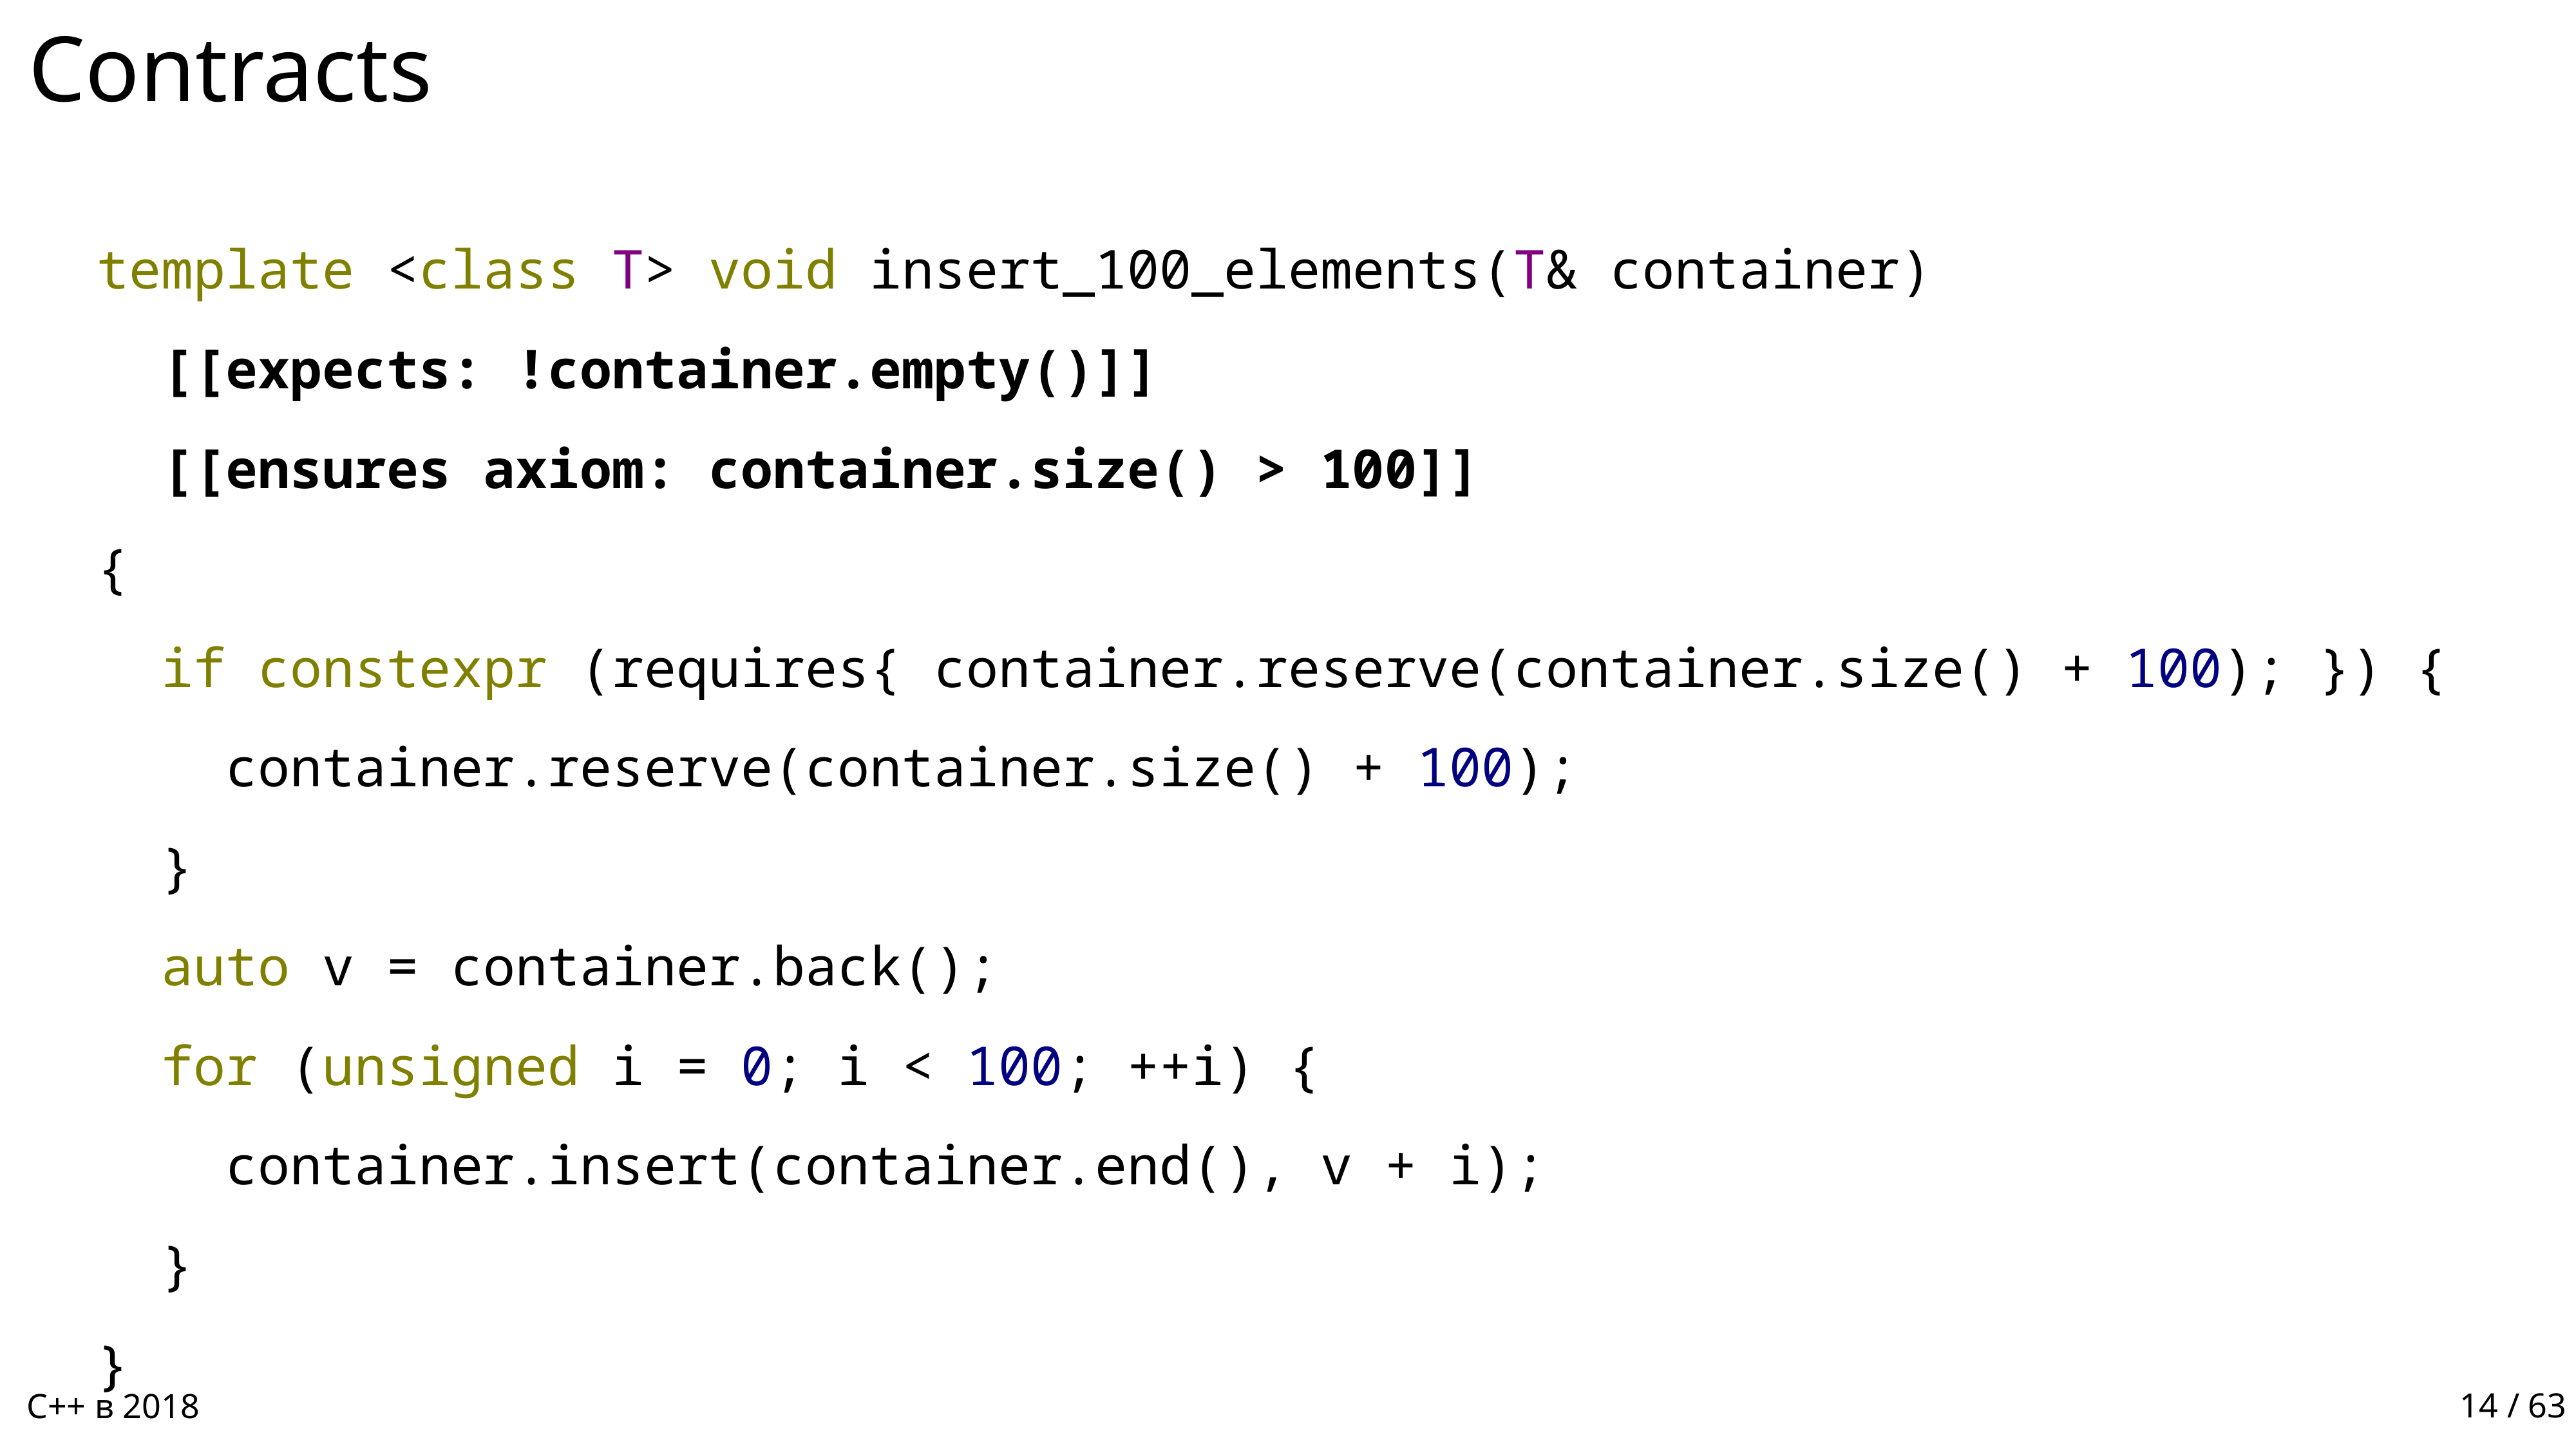

# Contracts
template <class T> void insert_100_elements(T& container)
 [[expects: !container.empty()]]
 [[ensures axiom: container.size() > 100]]
{
 if constexpr (requires{ container.reserve(container.size() + 100); }) {
 container.reserve(container.size() + 100);
 }
 auto v = container.back();
 for (unsigned i = 0; i < 100; ++i) {
 container.insert(container.end(), v + i);
 }
}
C++ в 2018